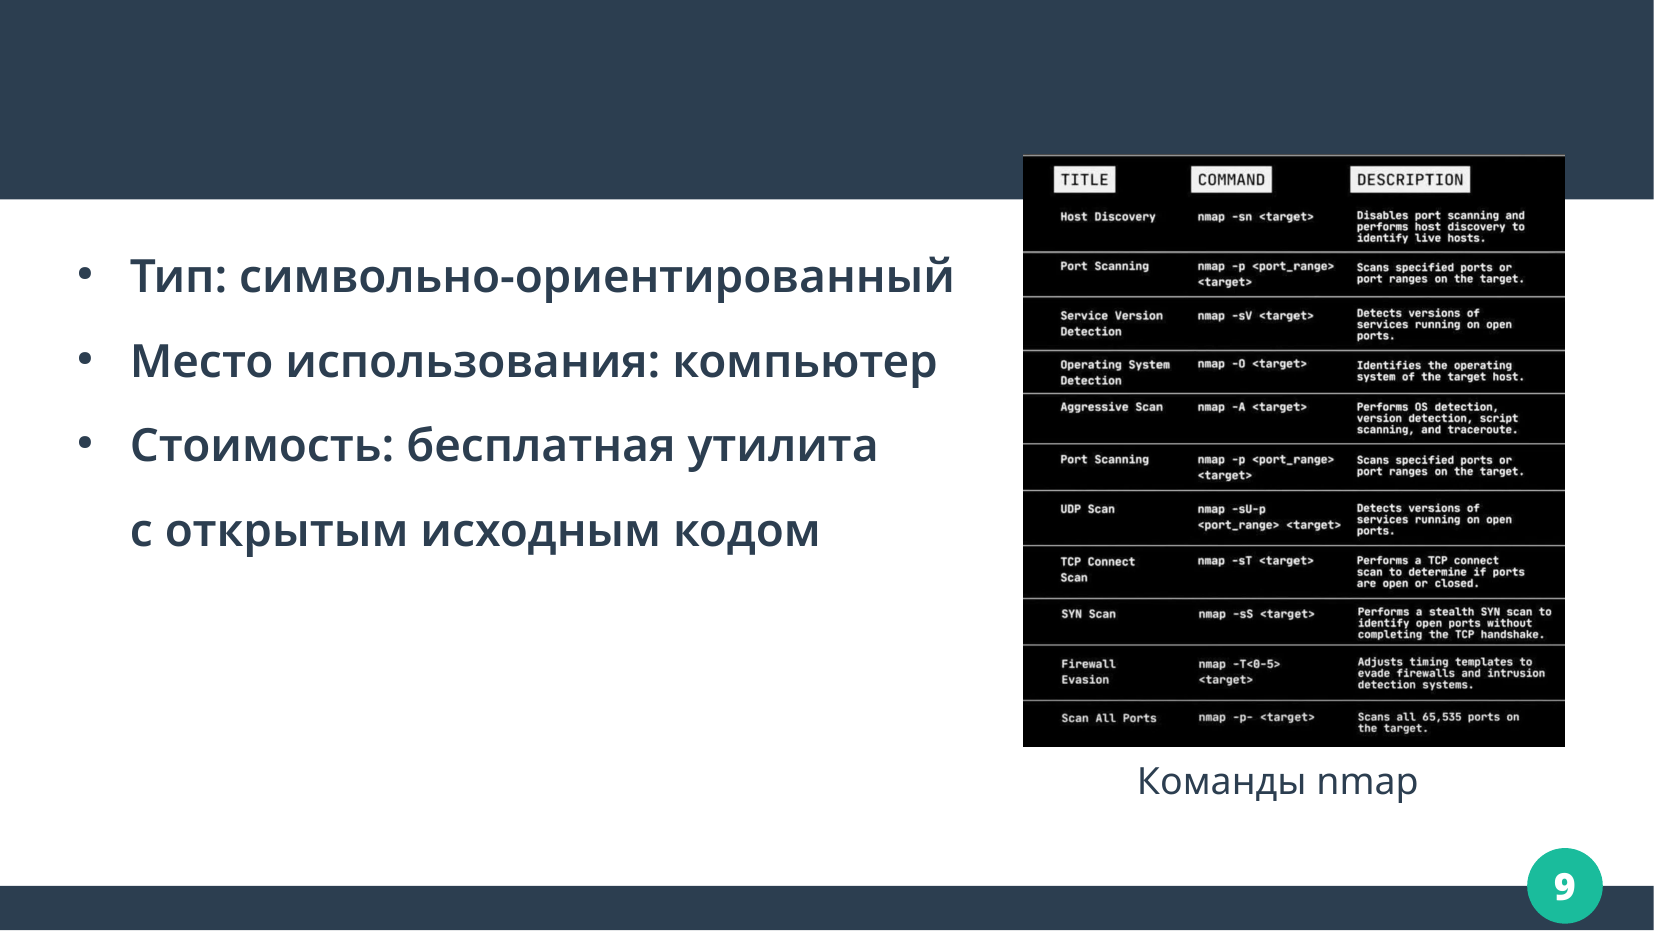

#
Тип: символьно-ориентированный
Место использования: компьютер
Стоимость: бесплатная утилита
с открытым исходным кодом
Команды nmap